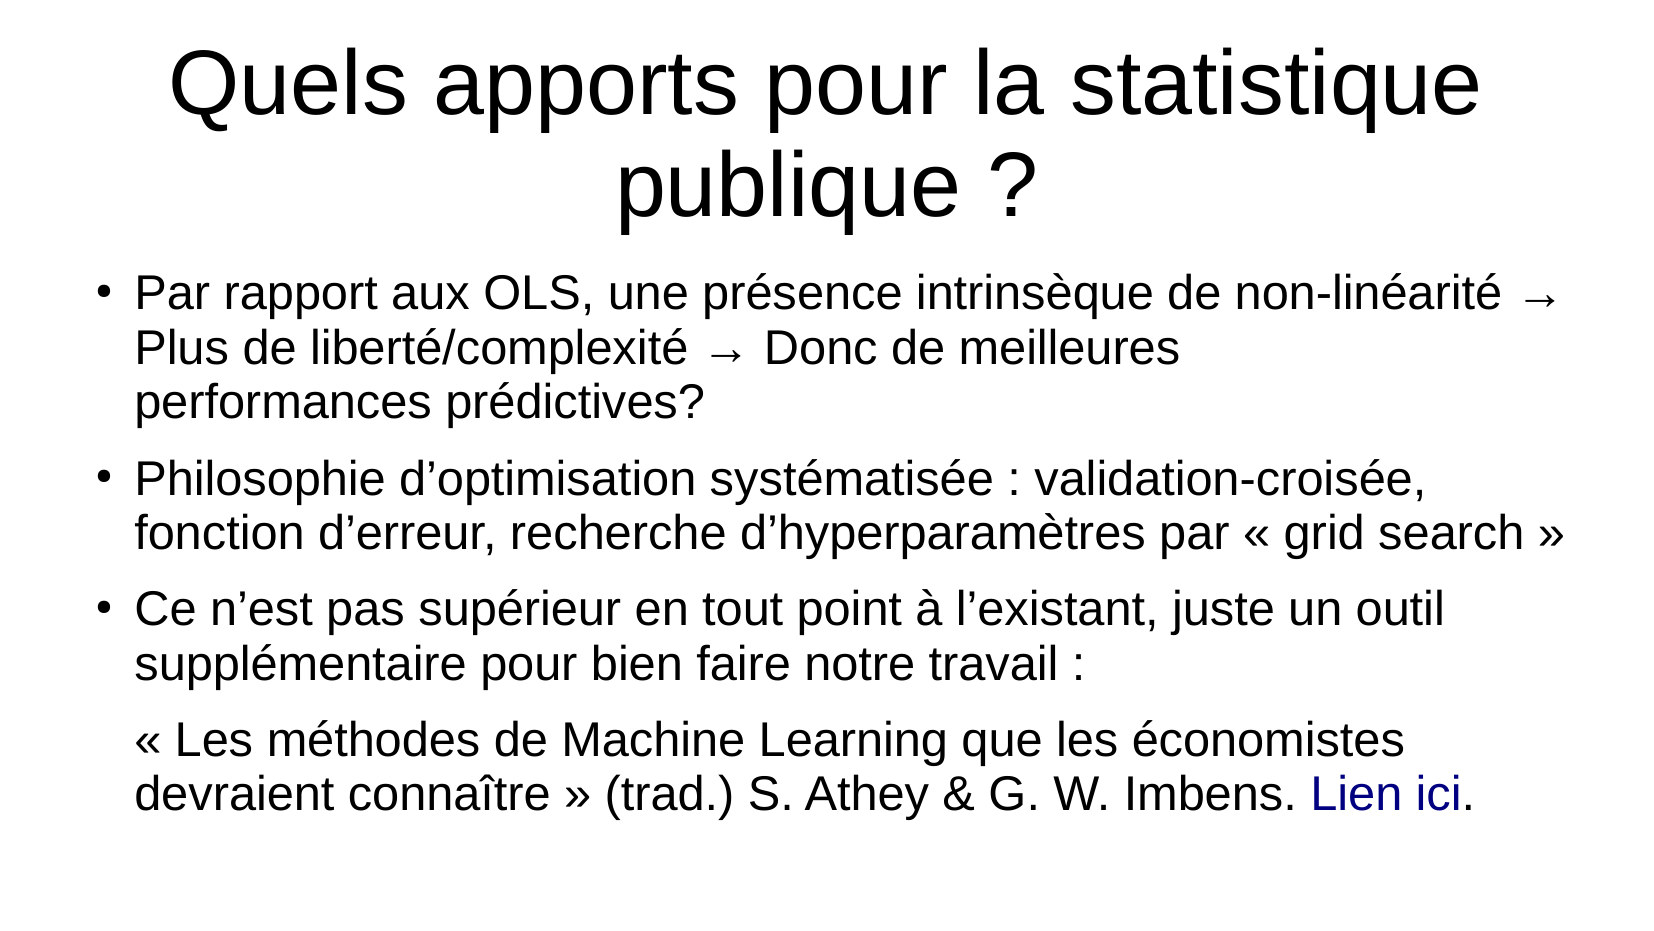

Quels apports pour la statistique publique ?
# Par rapport aux OLS, une présence intrinsèque de non-linéarité → Plus de liberté/complexité → Donc de meilleures performances prédictives?
Philosophie d’optimisation systématisée : validation-croisée, fonction d’erreur, recherche d’hyperparamètres par « grid search »
Ce n’est pas supérieur en tout point à l’existant, juste un outil supplémentaire pour bien faire notre travail :
« Les méthodes de Machine Learning que les économistes devraient connaître » (trad.) S. Athey & G. W. Imbens. Lien ici.